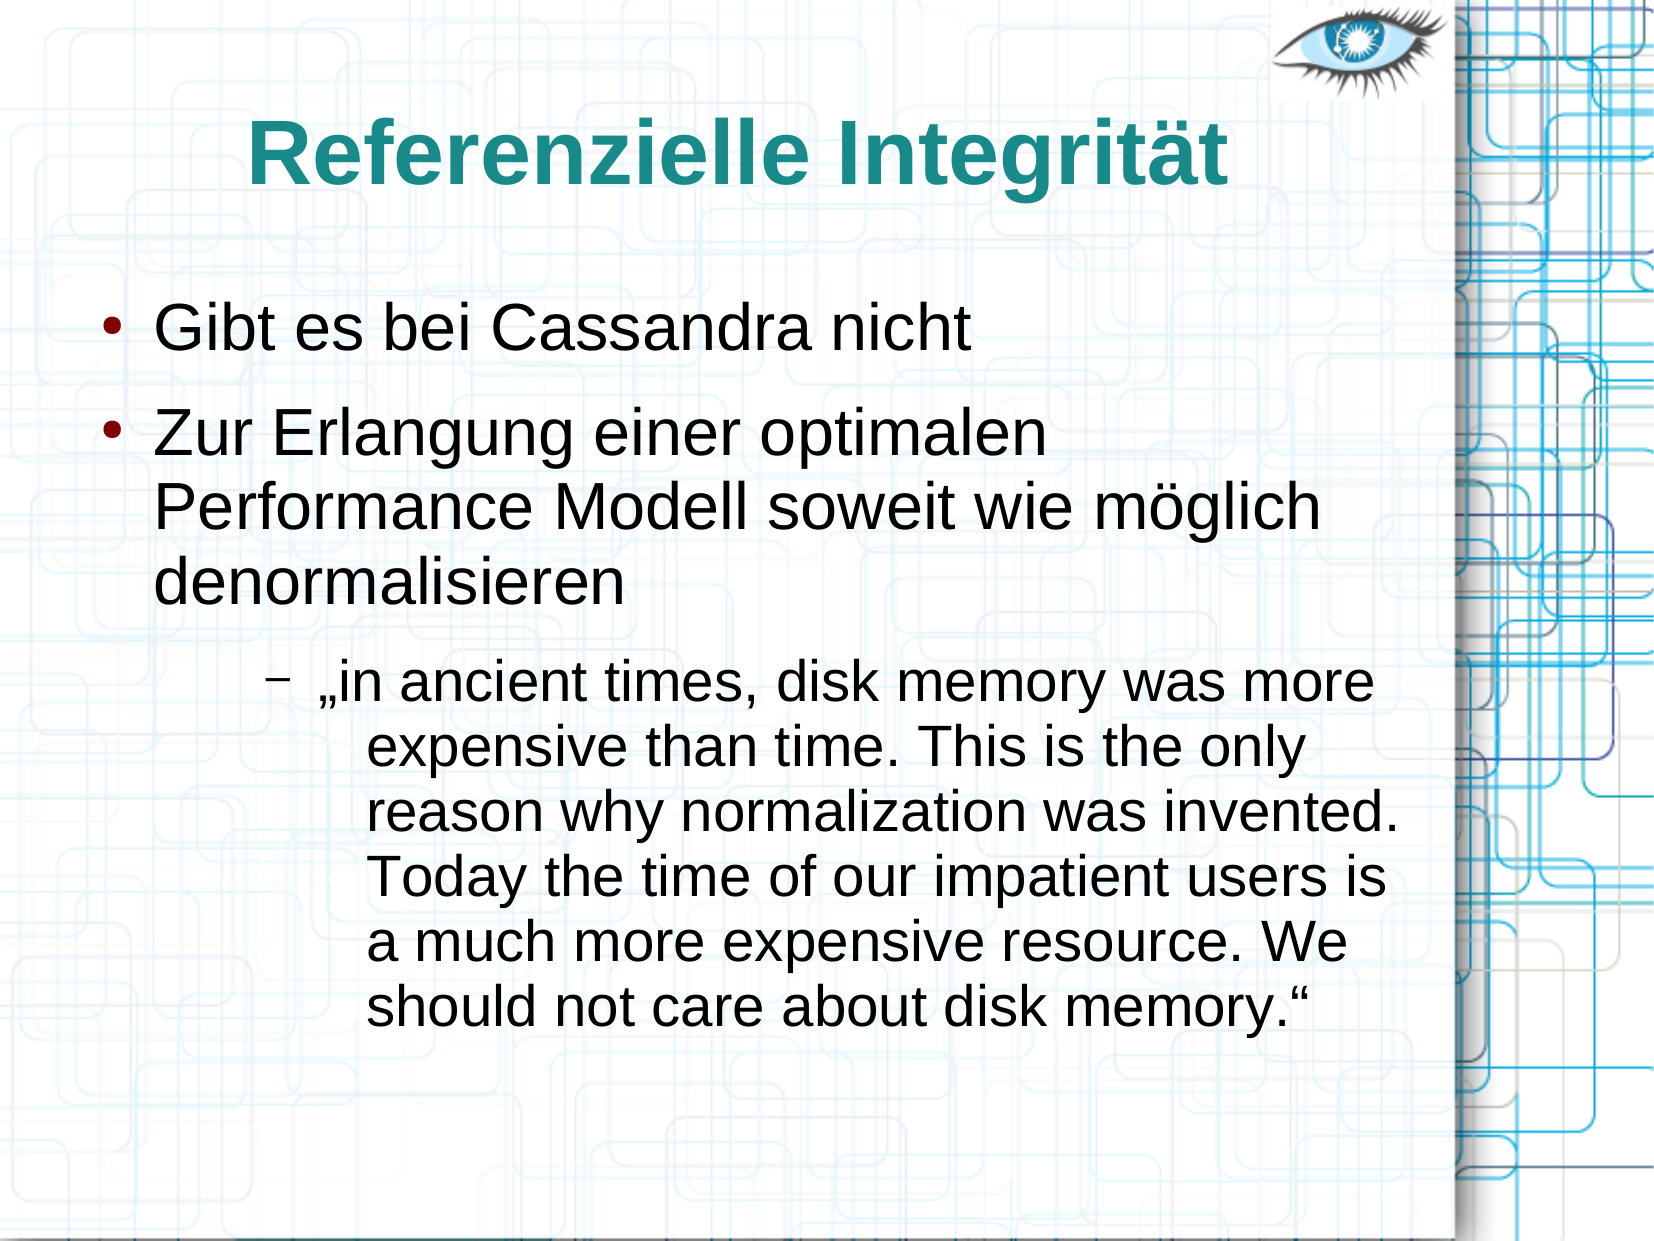

# Referenzielle Integrität
Gibt es bei Cassandra nicht
Zur Erlangung einer optimalen Performance Modell soweit wie möglich denormalisieren
„in ancient times, disk memory was more expensive than time. This is the only reason why normalization was invented. Today the time of our impatient users is a much more expensive resource. We should not care about disk memory.“